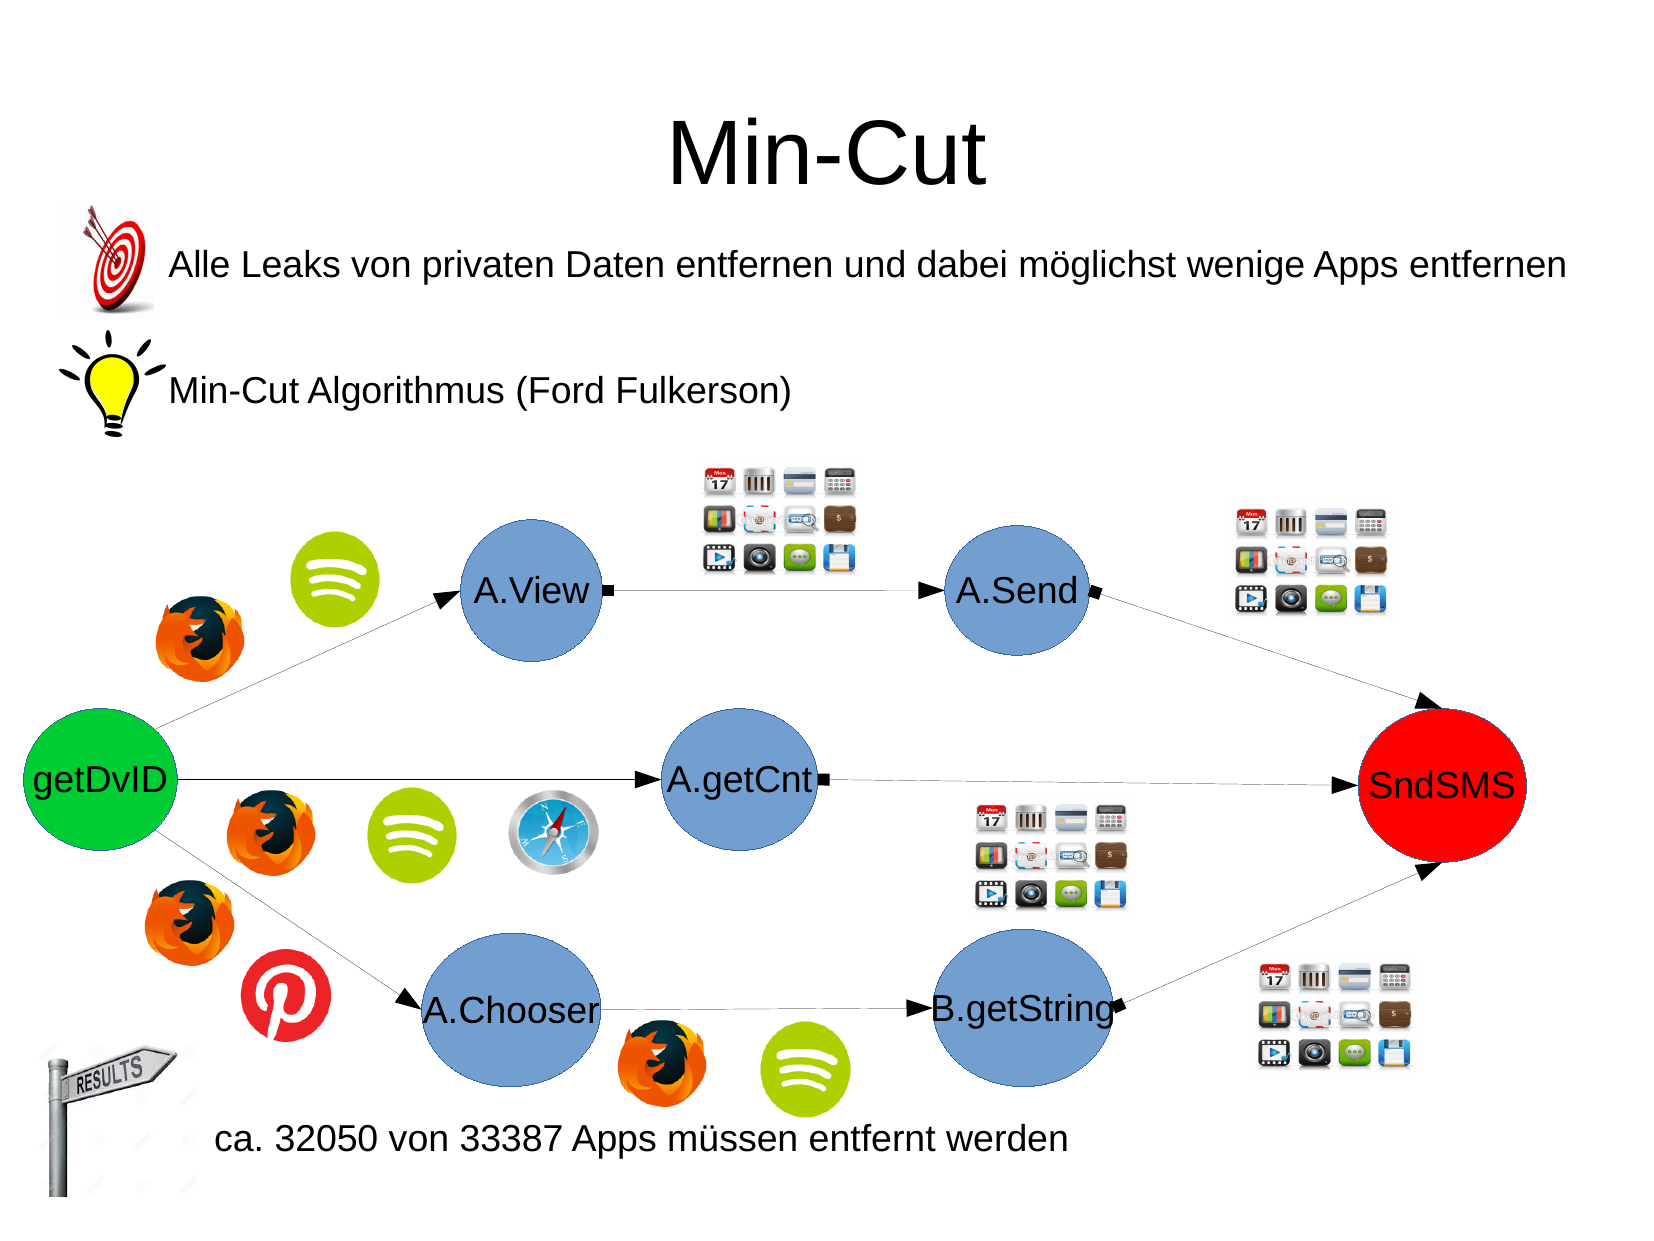

# Min-Cut
 Alle Leaks von privaten Daten entfernen und dabei möglichst wenige Apps entfernen
 Min-Cut Algorithmus (Ford Fulkerson)
A.View
A.Send
getDvID
A.getCnt
SndSMS
B.getString
A.Chooser
 ca. 32050 von 33387 Apps müssen entfernt werden